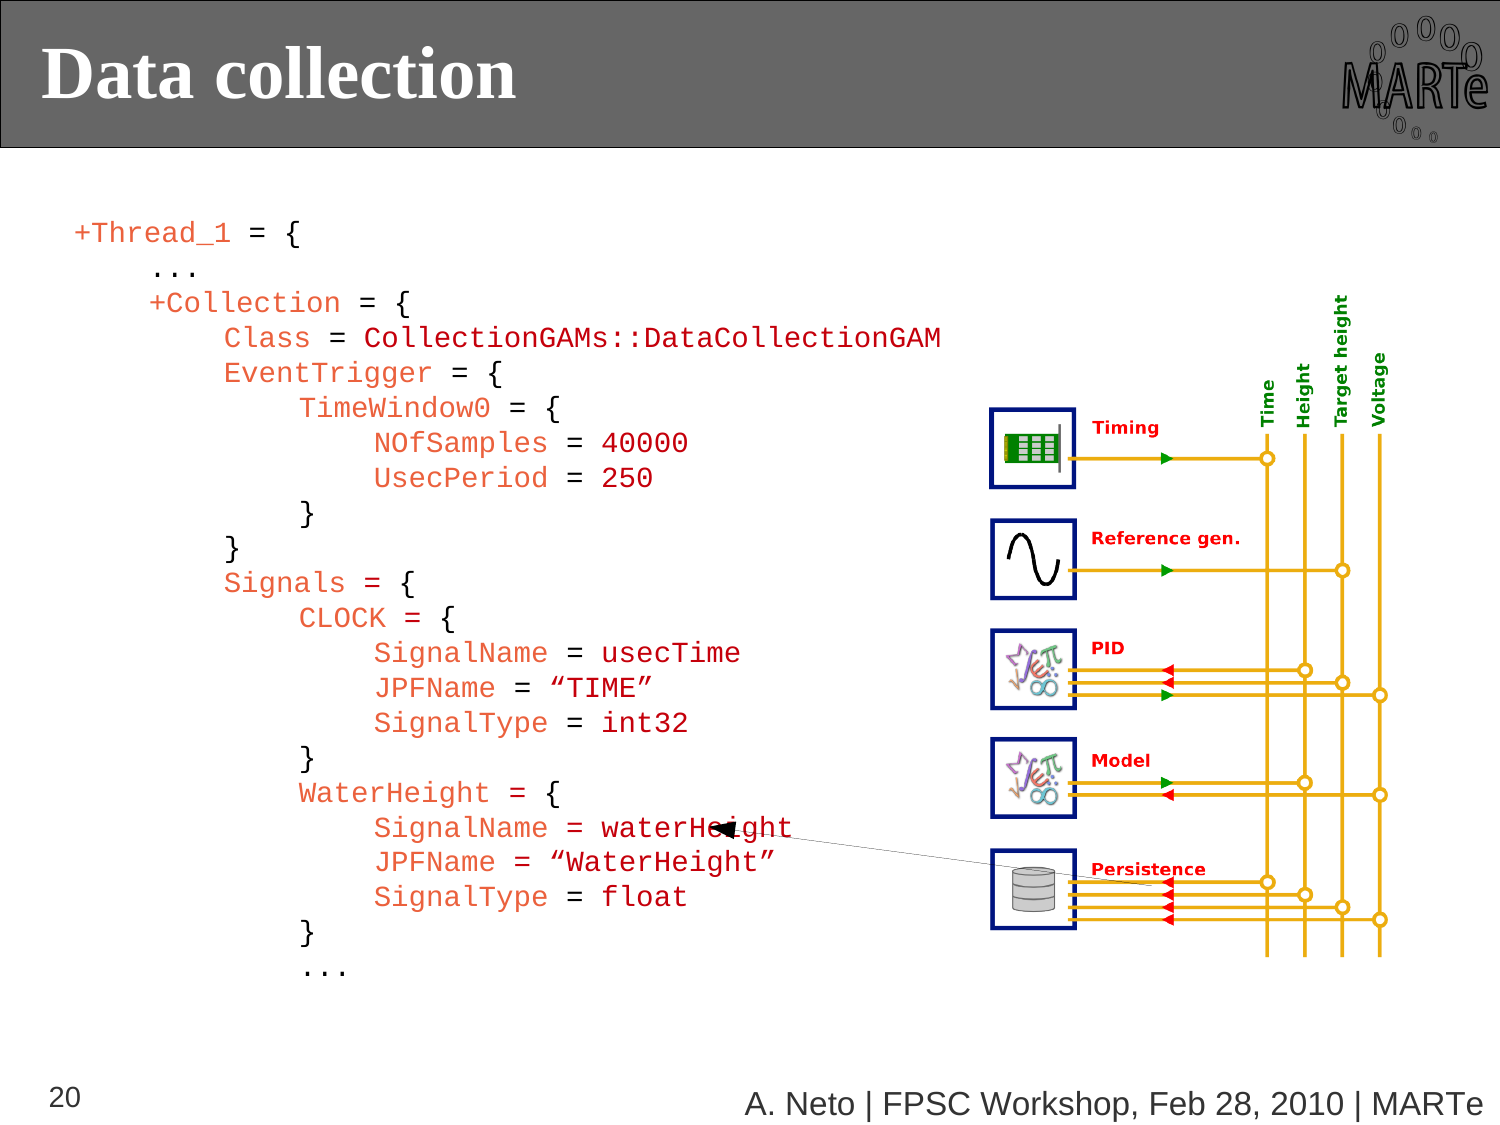

# Data collection
+Thread_1 = {
	...
	+Collection = {
		Class = CollectionGAMs::DataCollectionGAM
		EventTrigger = {
			TimeWindow0 = {
				NOfSamples = 40000
				UsecPeriod = 250
			}
		}
		Signals = {
			CLOCK = {
				SignalName = usecTime
				JPFName = “TIME”
				SignalType = int32
			}
			WaterHeight = {
				SignalName = waterHeight
				JPFName = “WaterHeight”
				SignalType = float
			}
			...